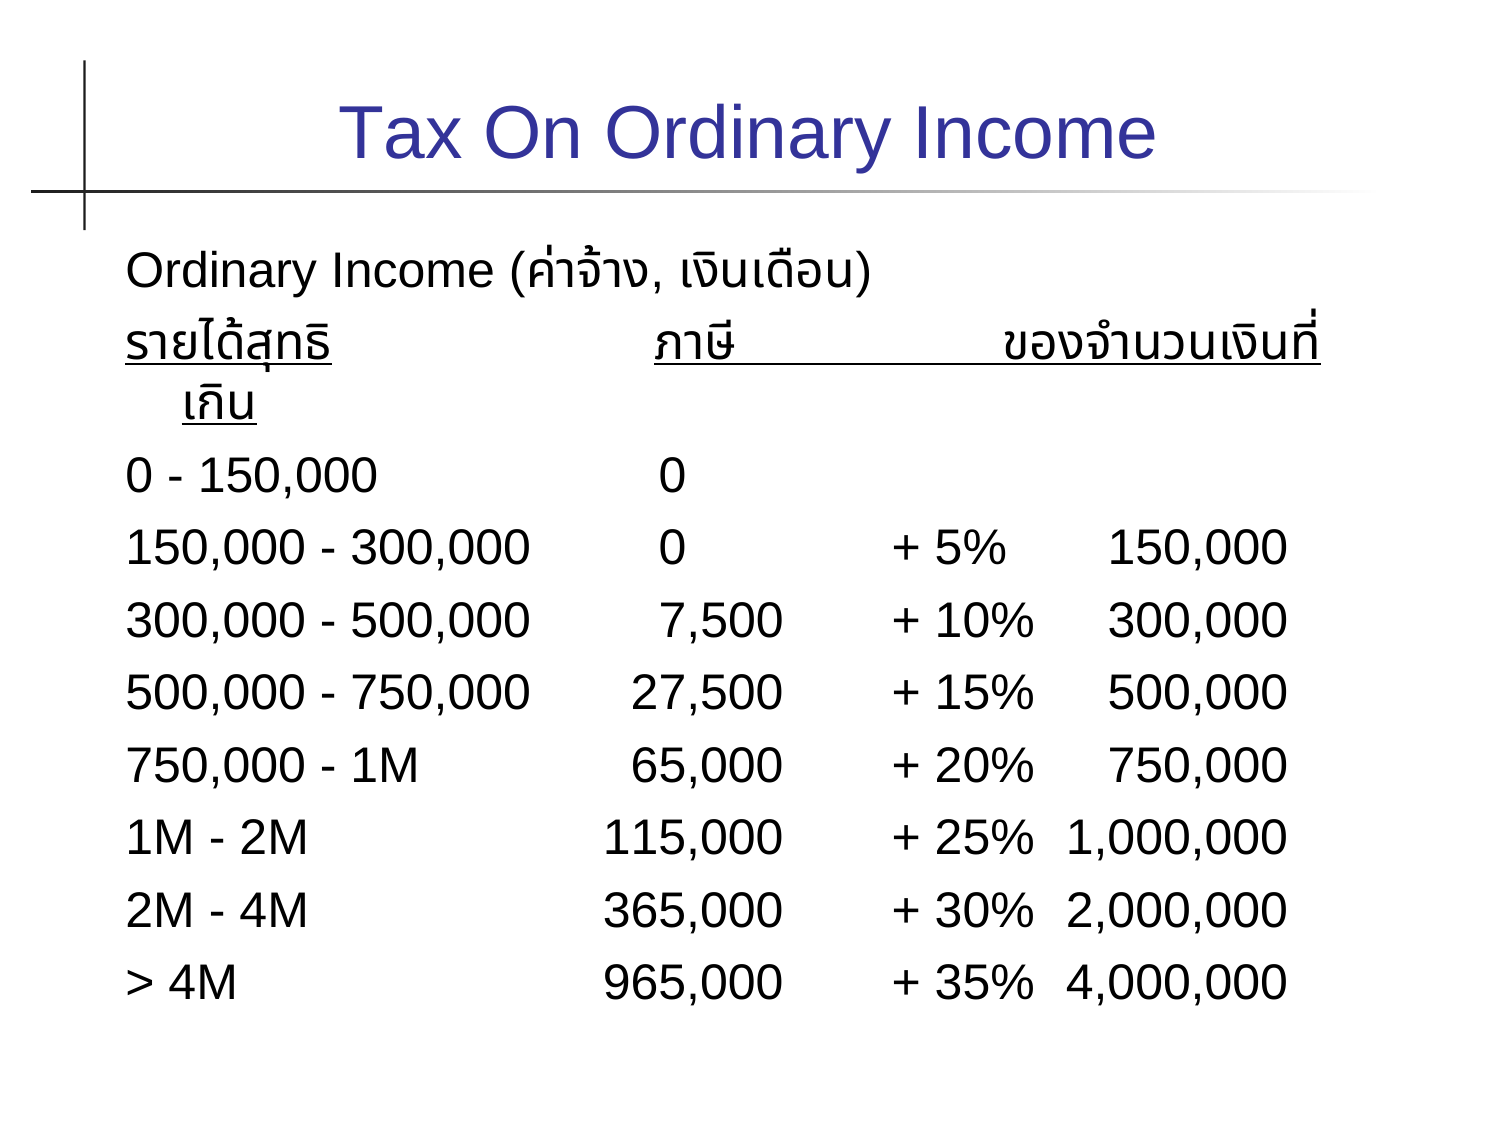

# Tax On Ordinary Income
Ordinary Income (ค่าจ้าง, เงินเดือน)
รายได้สุทธิ		ภาษี ของจำนวนเงินที่เกิน
0 - 150,000	 0
150,000 - 300,000	 0 	+ 5%	 150,000
300,000 - 500,000	 7,500	+ 10%	 300,000
500,000 - 750,000	 27,500	+ 15%	 500,000
750,000 - 1M	 65,000	+ 20%	 750,000
1M - 2M	115,000	+ 25%	1,000,000
2M - 4M	365,000	+ 30%	2,000,000
> 4M	965,000	+ 35%	4,000,000